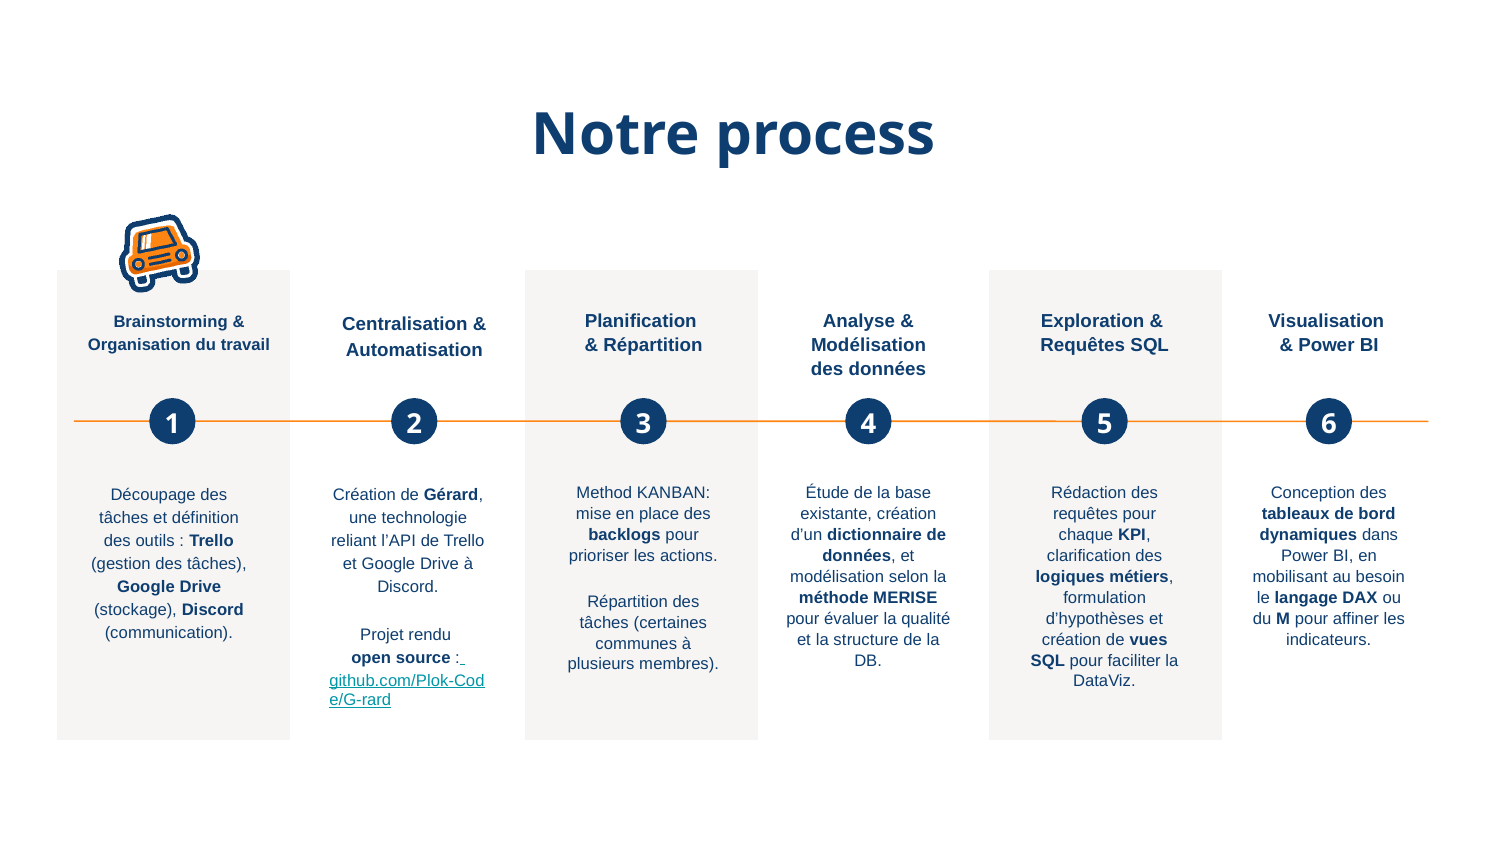

# Notre process
Brainstorming & Organisation du travail
Centralisation & Automatisation
Planification
& Répartition
Analyse & Modélisation des données
Exploration &
Requêtes SQL
Visualisation
& Power BI
1
2
3
4
5
6
Découpage des tâches et définition des outils : Trello (gestion des tâches), Google Drive (stockage), Discord (communication).
Création de Gérard, une technologie reliant l’API de Trello et Google Drive à Discord.
Projet rendu
open source : github.com/Plok-Code/G-rard
Method KANBAN:
mise en place des backlogs pour prioriser les actions.
Répartition des tâches (certaines communes à plusieurs membres).
Étude de la base existante, création d’un dictionnaire de données, et modélisation selon la méthode MERISE pour évaluer la qualité et la structure de la DB.
Rédaction des requêtes pour chaque KPI, clarification des logiques métiers, formulation d’hypothèses et création de vues SQL pour faciliter la DataViz.
Conception des tableaux de bord dynamiques dans Power BI, en mobilisant au besoin le langage DAX ou du M pour affiner les indicateurs.